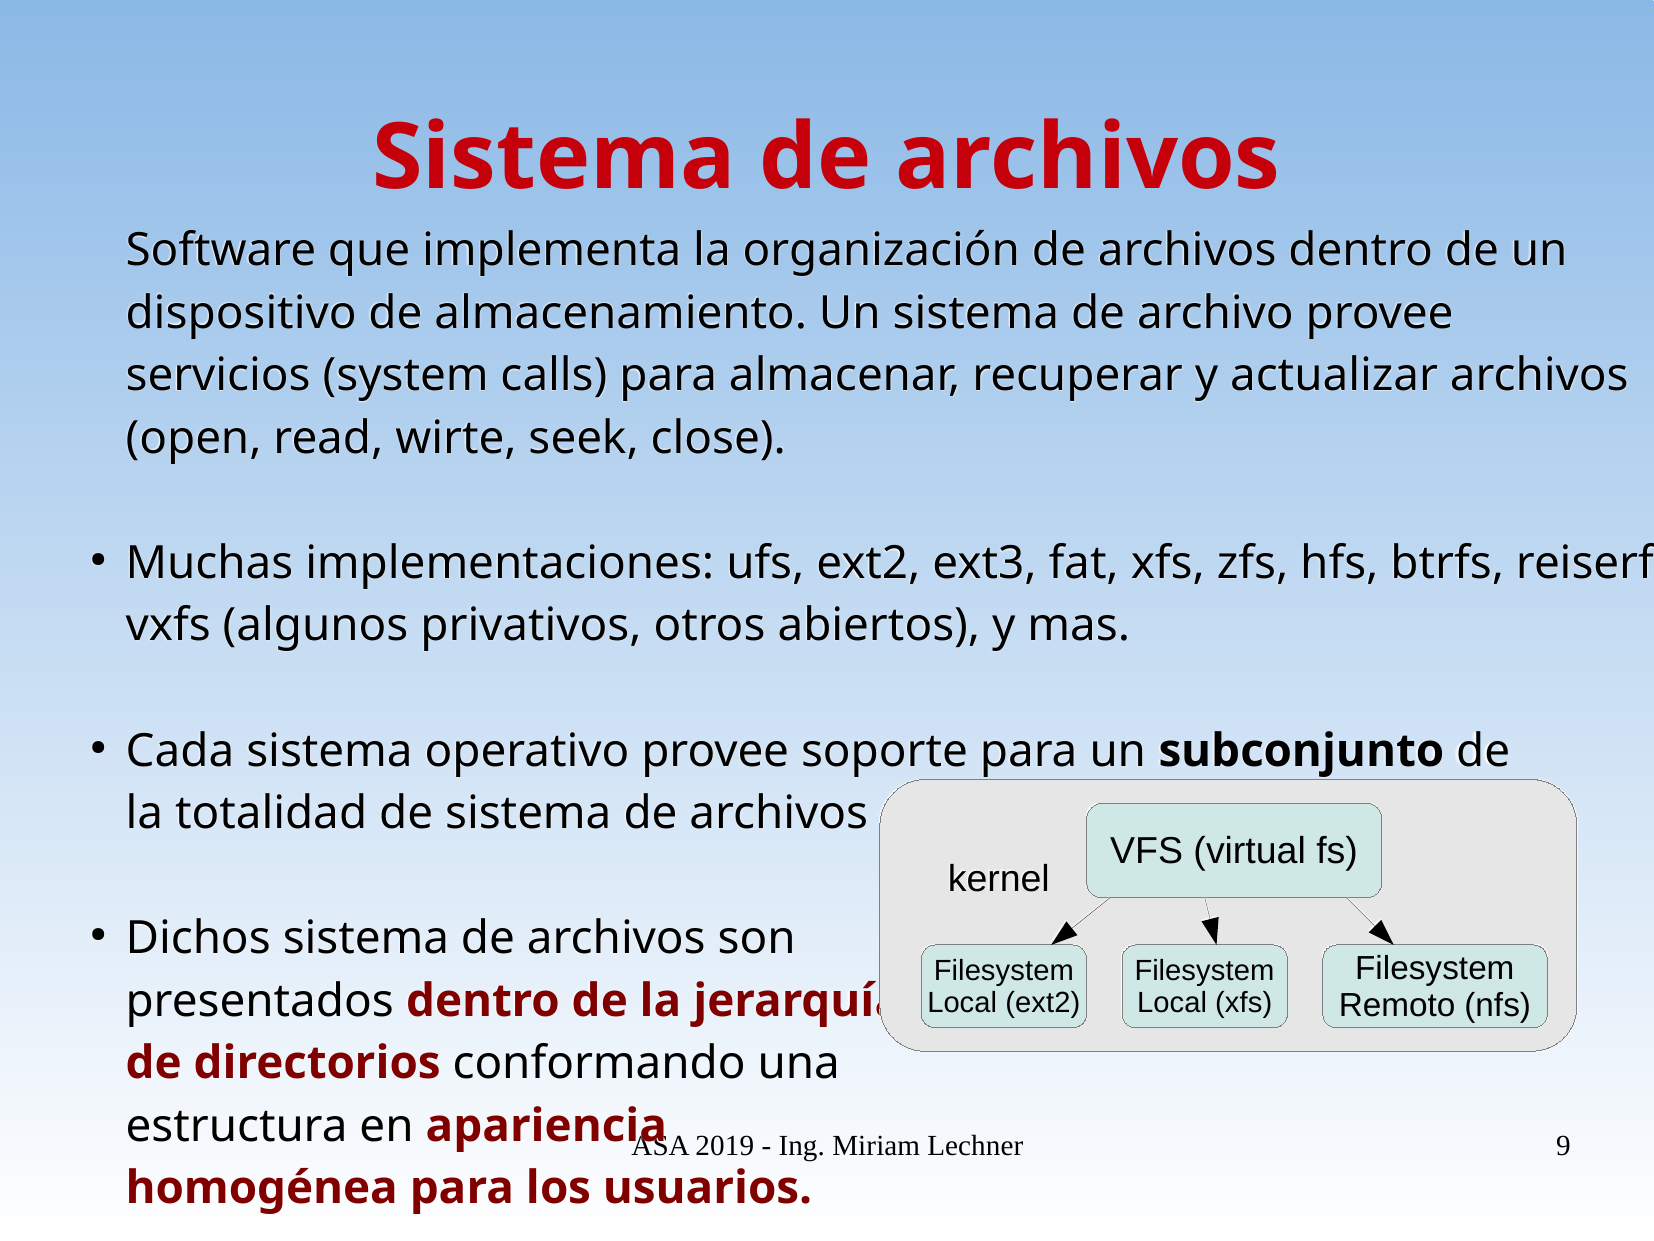

# Sistema de archivos
Software que implementa la organización de archivos dentro de un
dispositivo de almacenamiento. Un sistema de archivo provee
servicios (system calls) para almacenar, recuperar y actualizar archivos
(open, read, wirte, seek, close).
Muchas implementaciones: ufs, ext2, ext3, fat, xfs, zfs, hfs, btrfs, reiserfs,
vxfs (algunos privativos, otros abiertos), y mas.
Cada sistema operativo provee soporte para un subconjunto de
la totalidad de sistema de archivos existentes.
Dichos sistema de archivos son
presentados dentro de la jerarquía
de directorios conformando una
estructura en apariencia
homogénea para los usuarios.
VFS (virtual fs)
kernel
Filesystem
Local (ext2)
Filesystem
Local (xfs)
Filesystem
Remoto (nfs)
ASA 2019 - Ing. Miriam Lechner
9